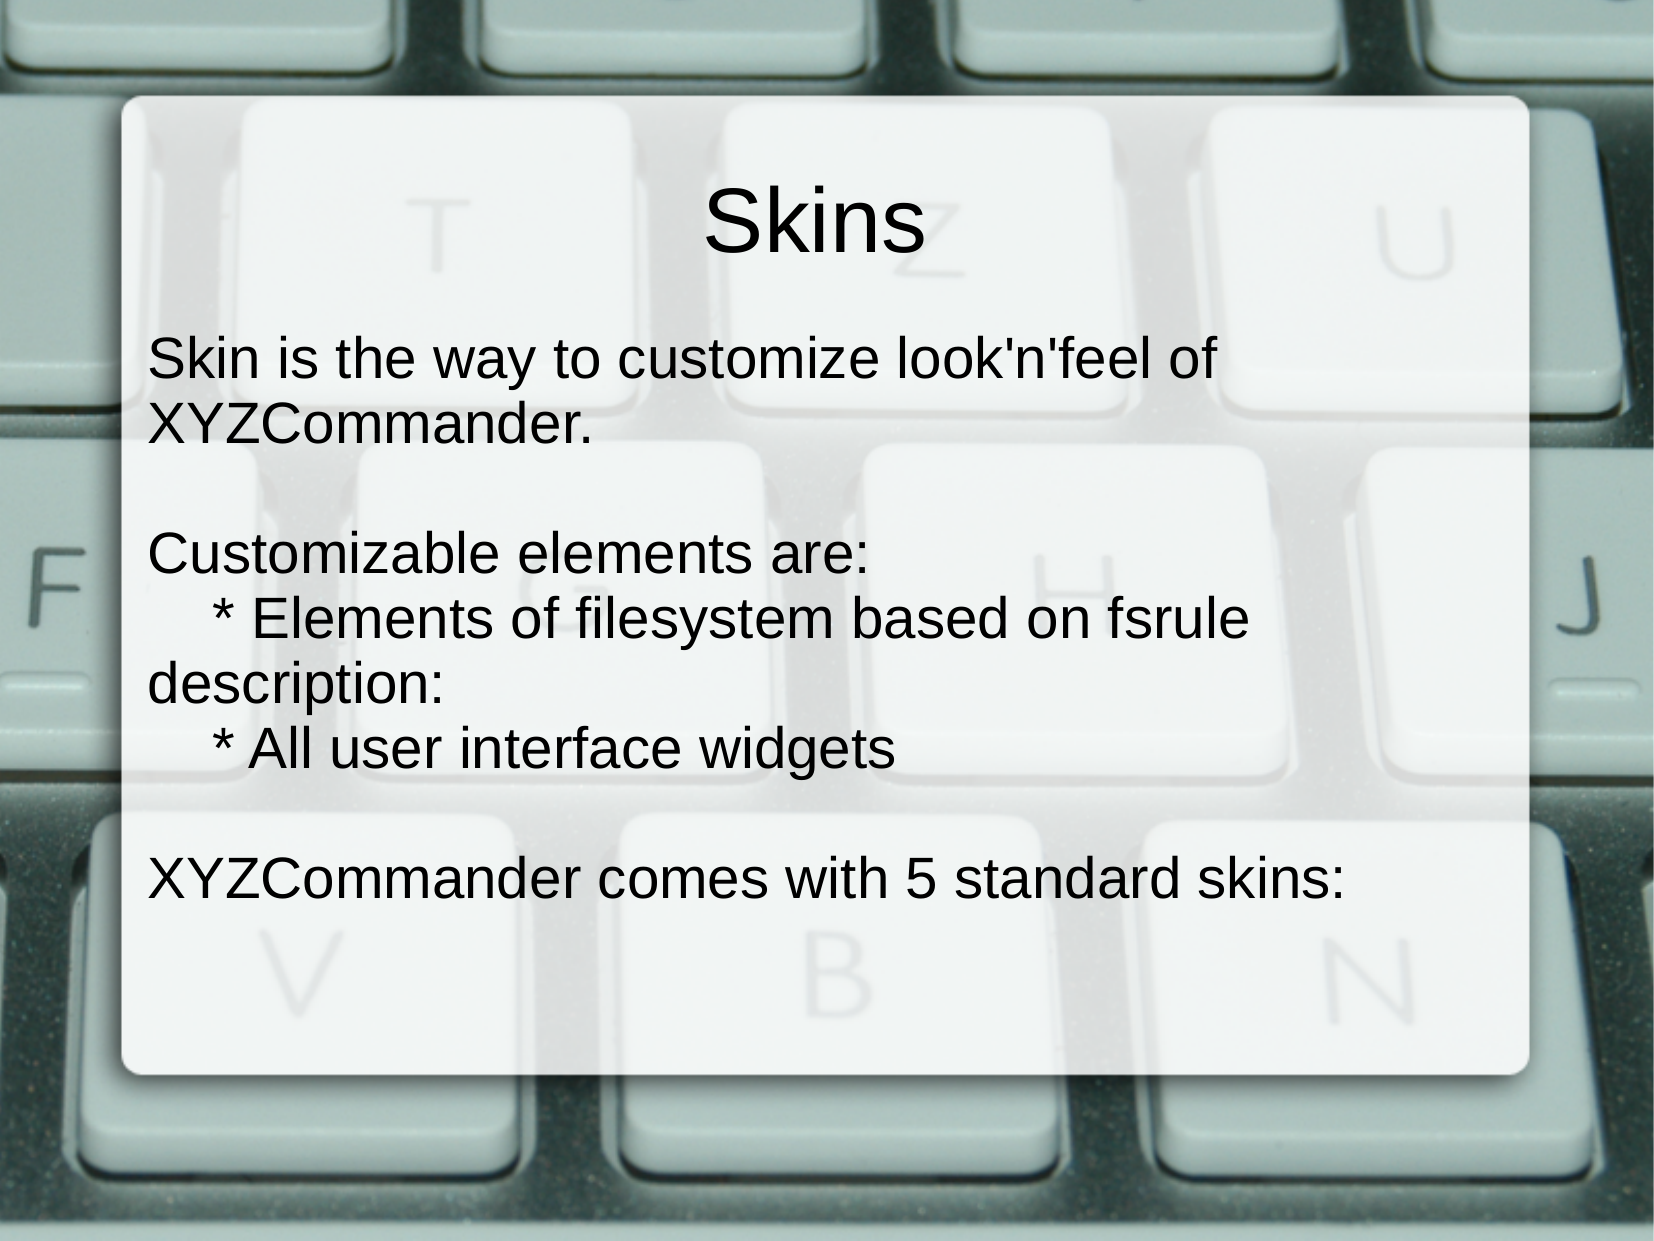

# Skins
Skin is the way to customize look'n'feel of XYZCommander.
Customizable elements are:
 * Elements of filesystem based on fsrule description:
 * All user interface widgets
XYZCommander comes with 5 standard skins: